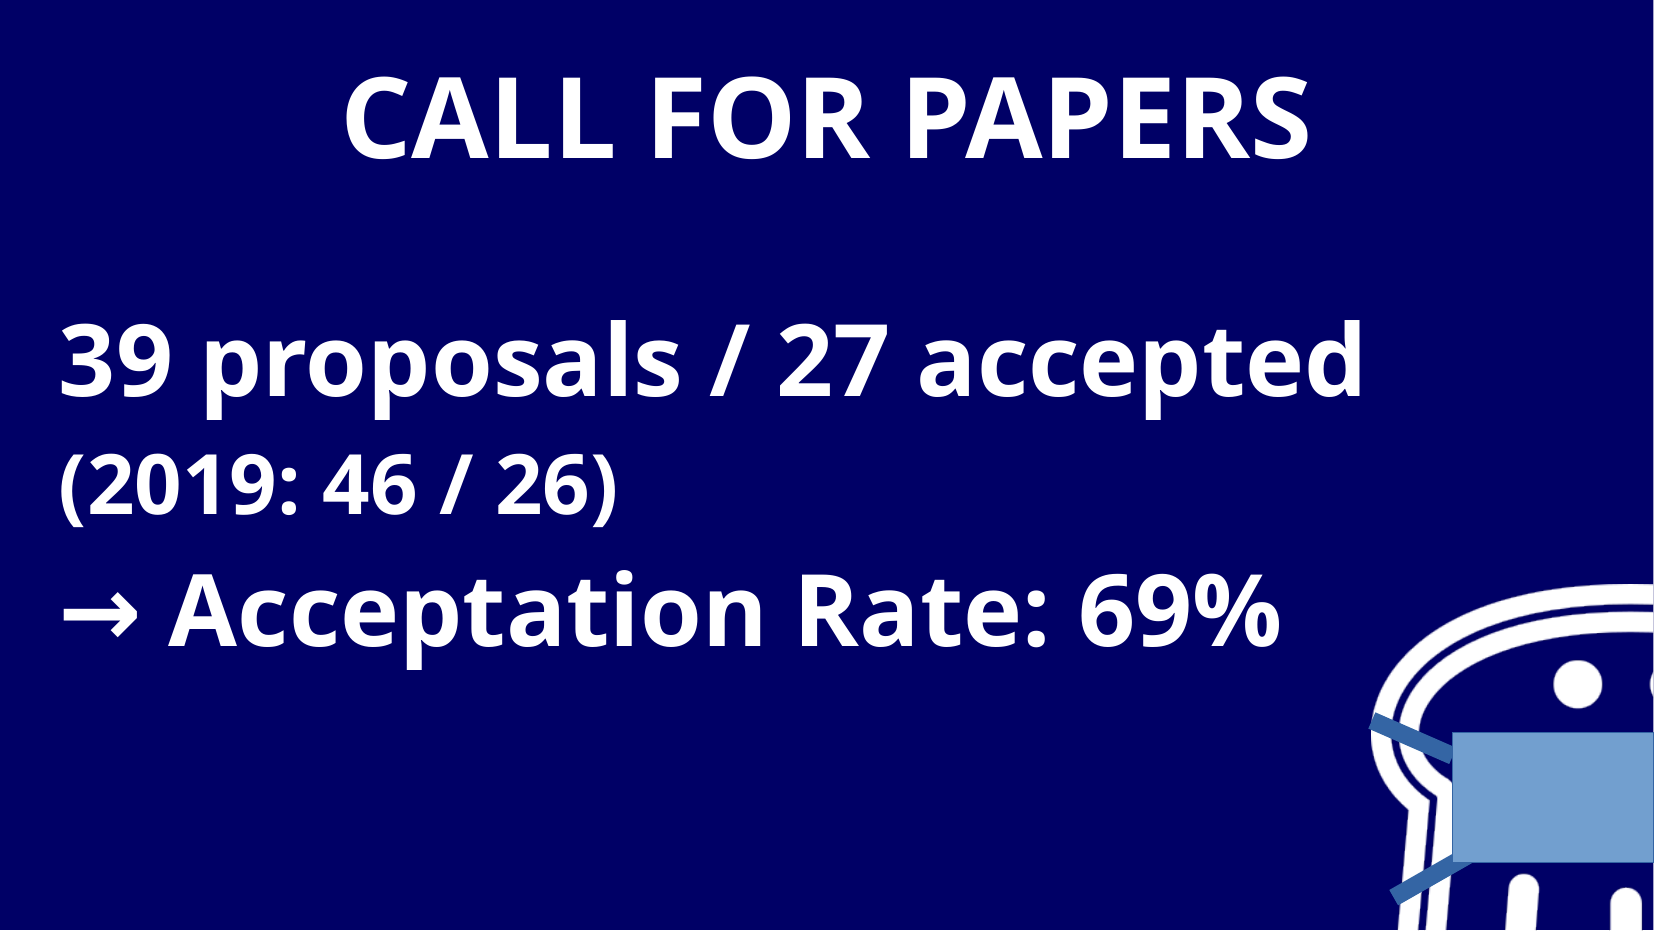

# CALL FOR PAPERS
39 proposals / 27 accepted (2019: 46 / 26)
→ Acceptation Rate: 69%